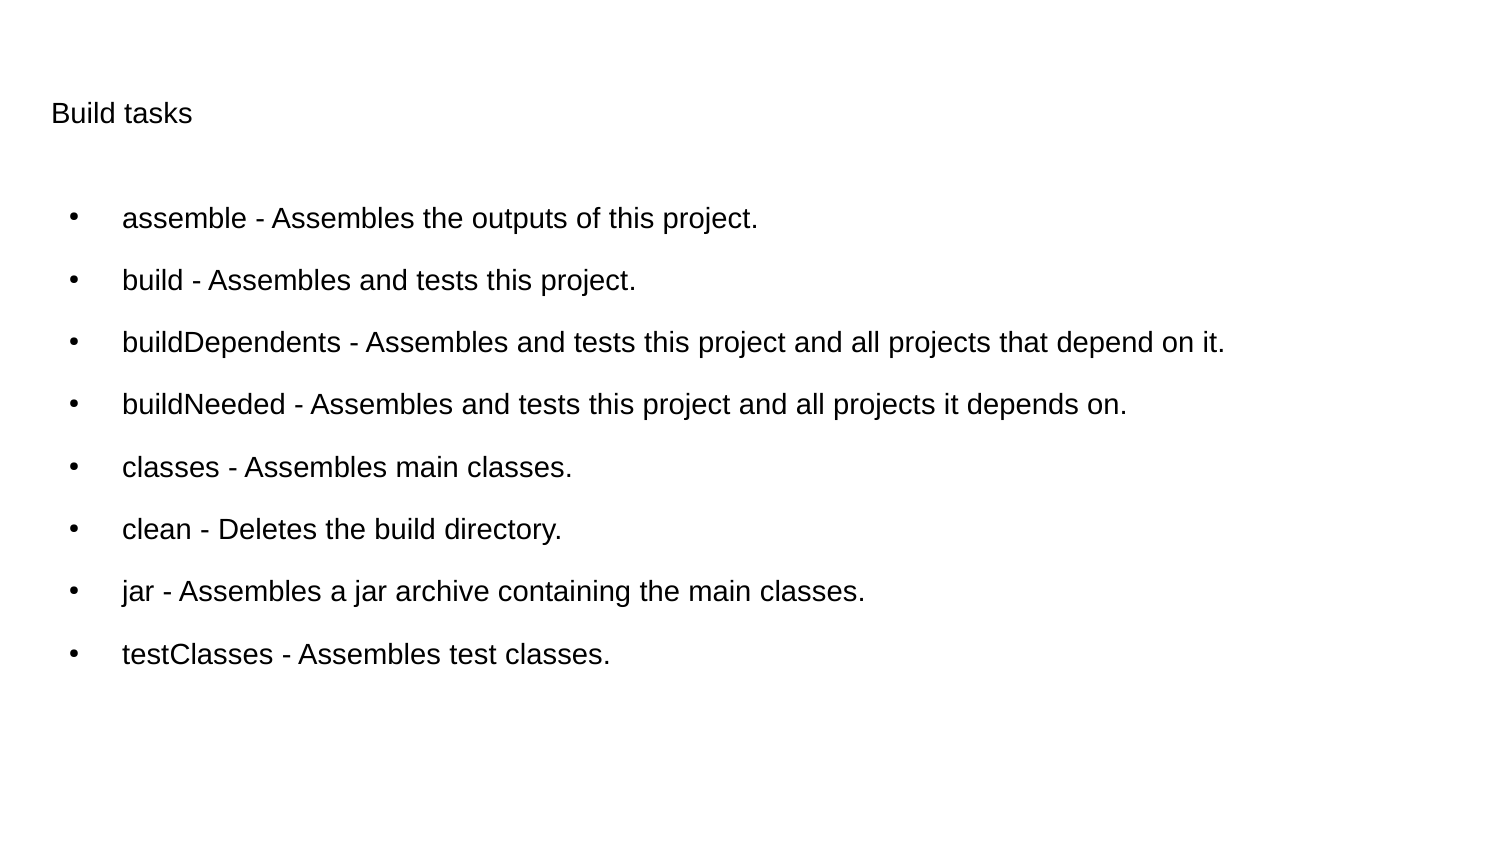

# Build tasks
assemble - Assembles the outputs of this project.
build - Assembles and tests this project.
buildDependents - Assembles and tests this project and all projects that depend on it.
buildNeeded - Assembles and tests this project and all projects it depends on.
classes - Assembles main classes.
clean - Deletes the build directory.
jar - Assembles a jar archive containing the main classes.
testClasses - Assembles test classes.